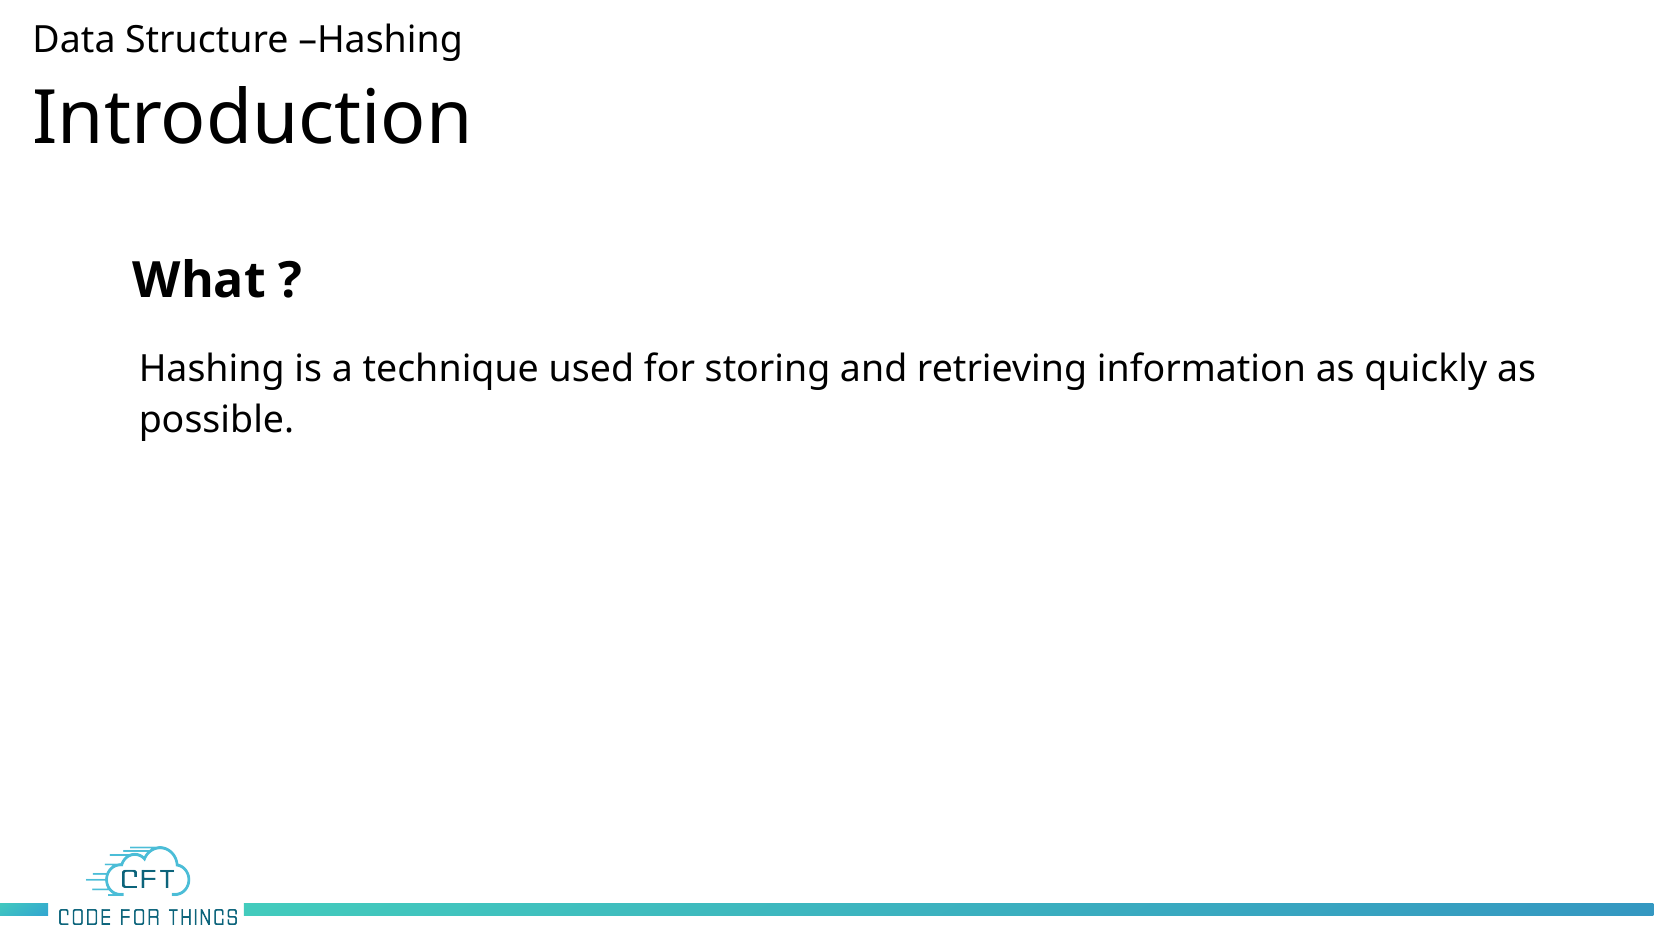

# Data Structure –Hashing Introduction
What ?
Hashing is a technique used for storing and retrieving information as quickly as possible.